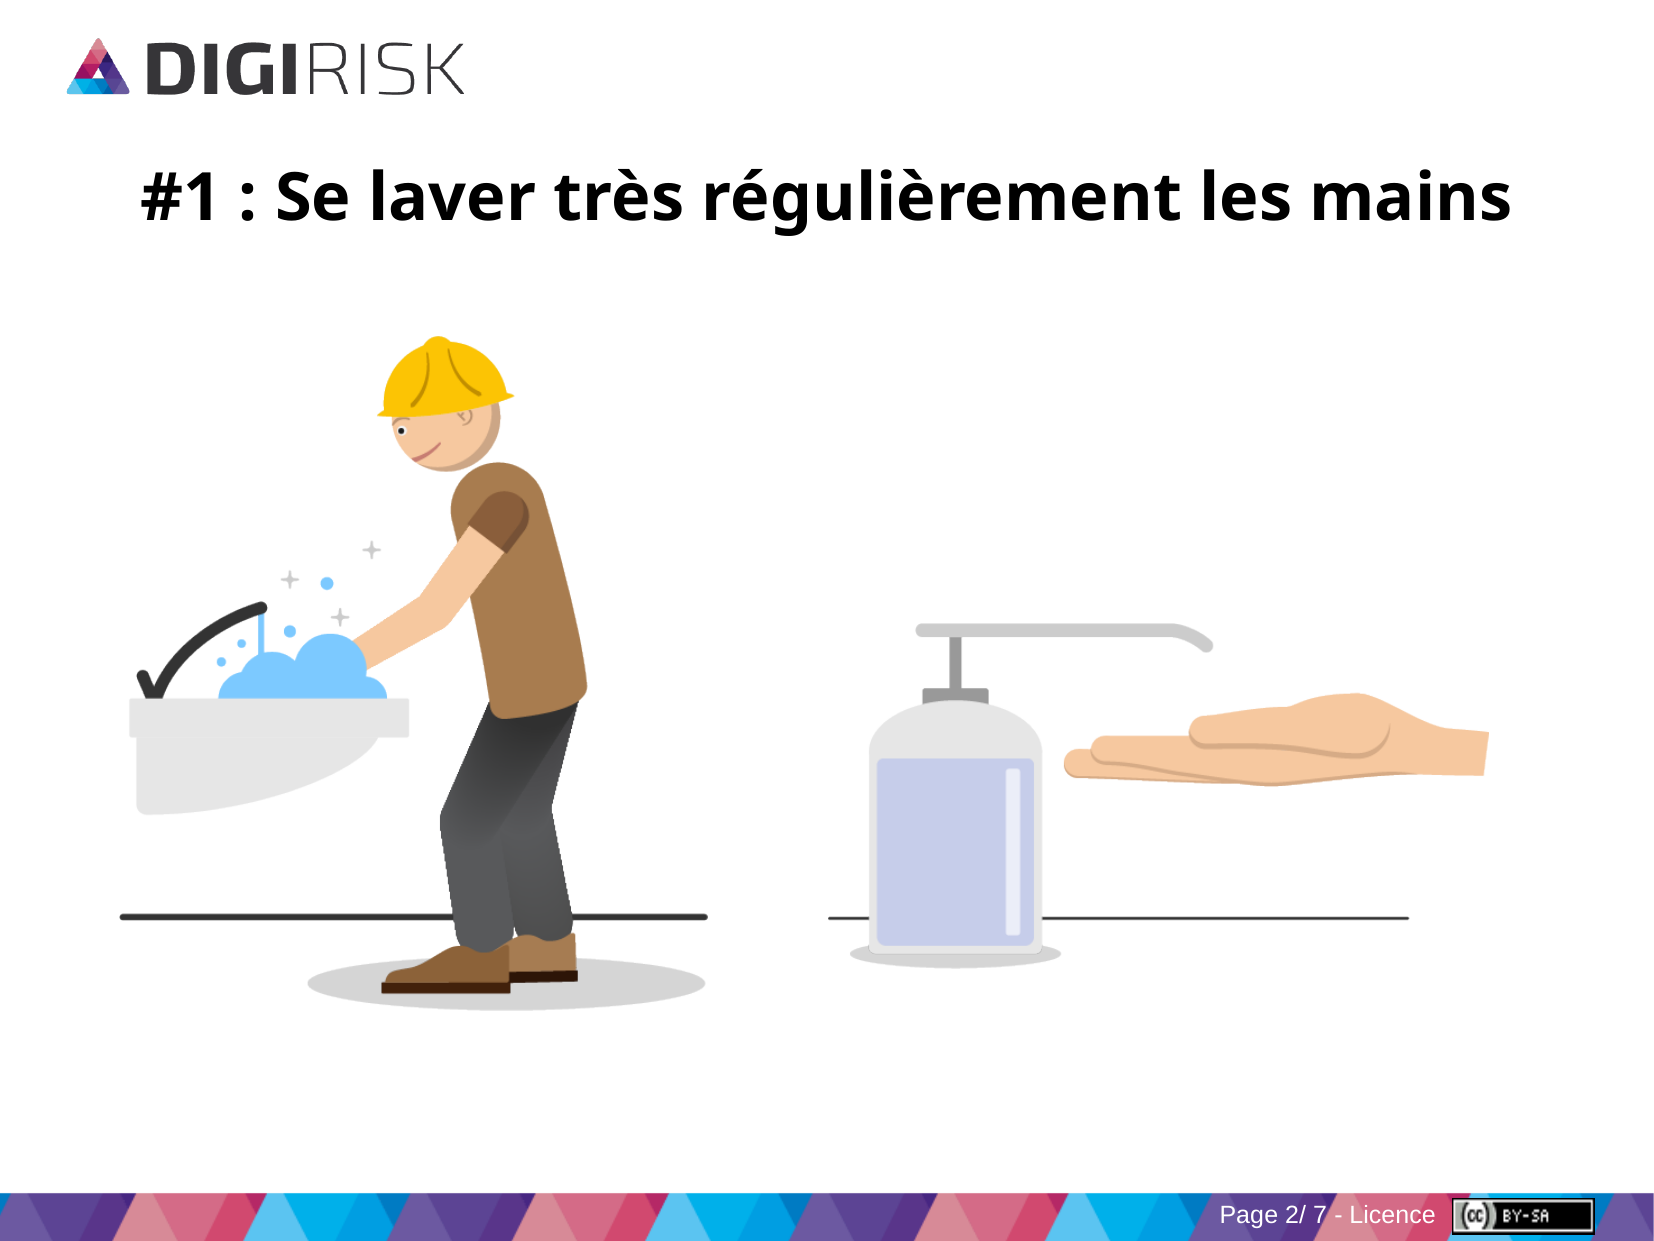

# #1 : Se laver très régulièrement les mains